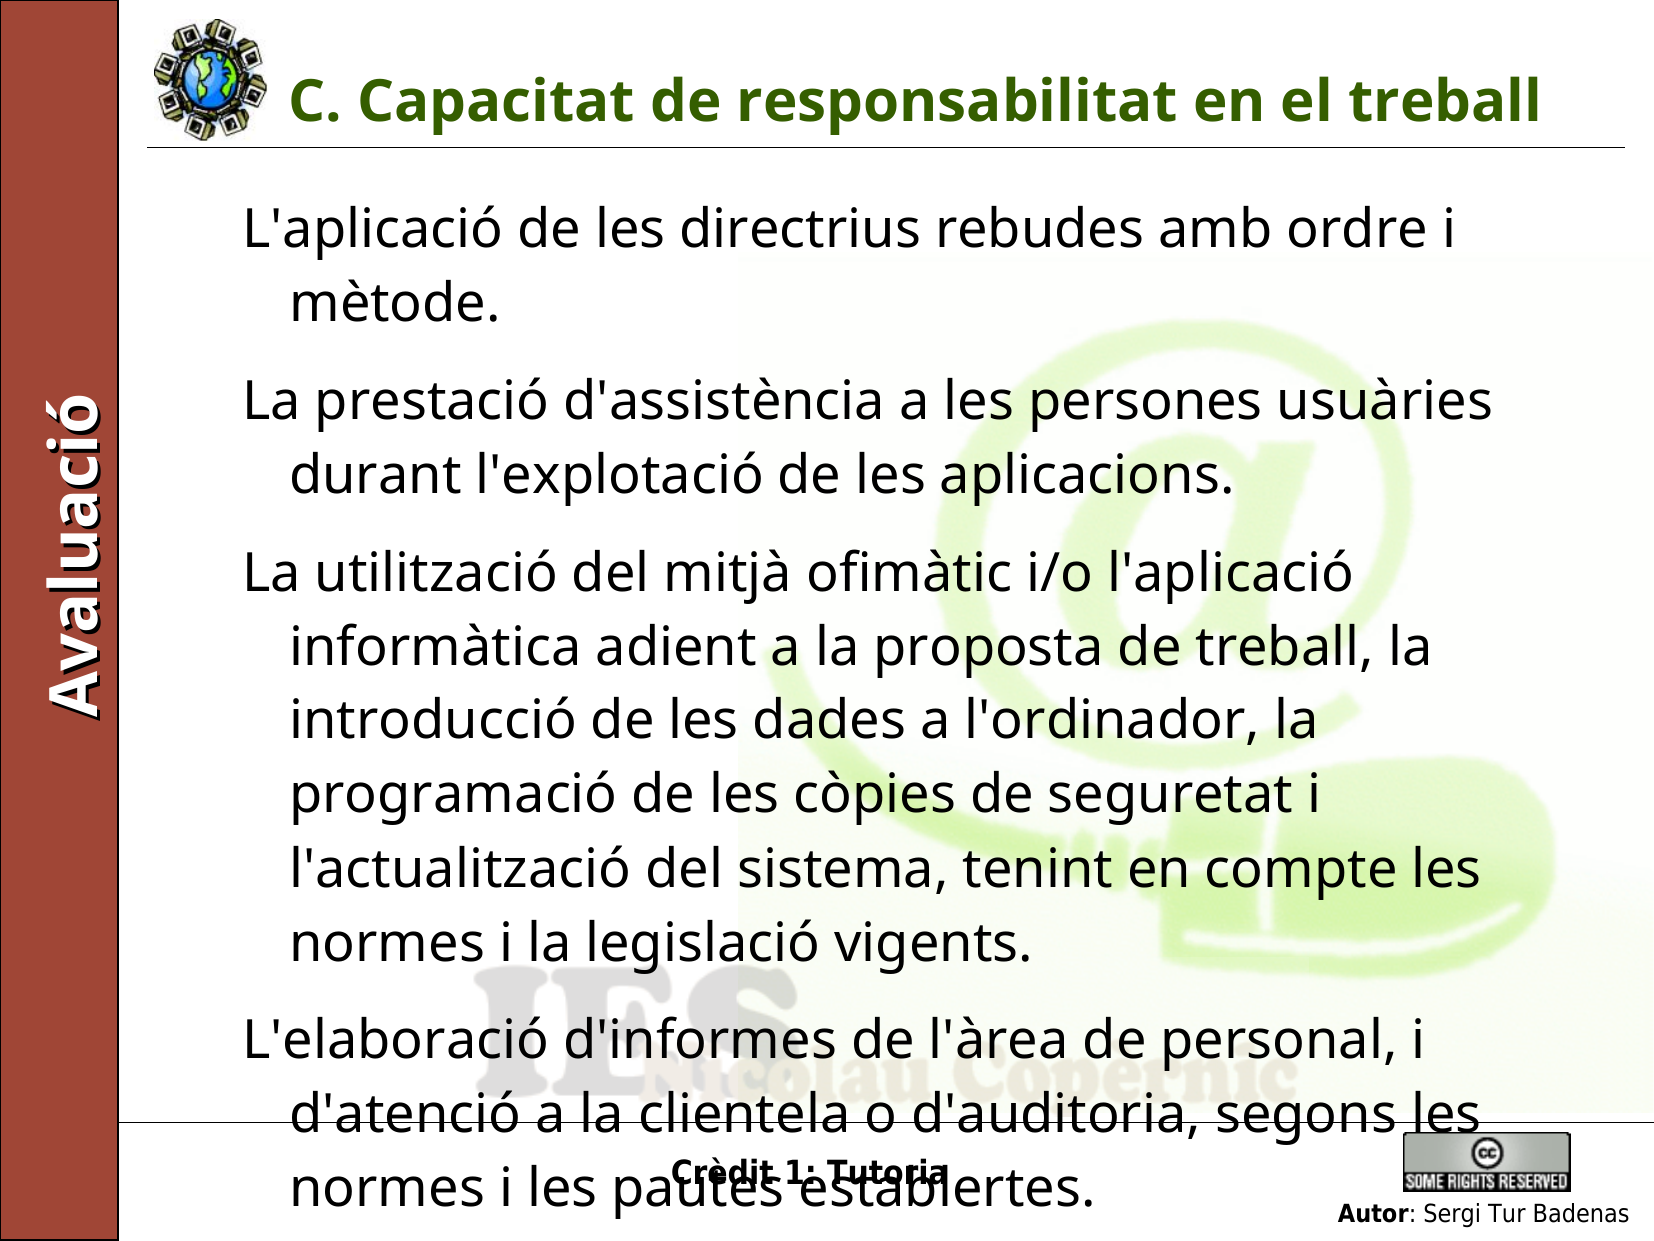

# C. Capacitat de responsabilitat en el treball
L'aplicació de les directrius rebudes amb ordre i mètode.
La prestació d'assistència a les persones usuàries durant l'explotació de les aplicacions.
La utilització del mitjà ofimàtic i/o l'aplicació informàtica adient a la proposta de treball, la introducció de les dades a l'ordinador, la programació de les còpies de seguretat i l'actualització del sistema, tenint en compte les normes i la legislació vigents.
L'elaboració d'informes de l'àrea de personal, i d'atenció a la clientela o d'auditoria, segons les normes i les pautes establertes.
La configuració i actualització del programari de base d'equips microinformàtics en entorn monousuari i client/servidor.